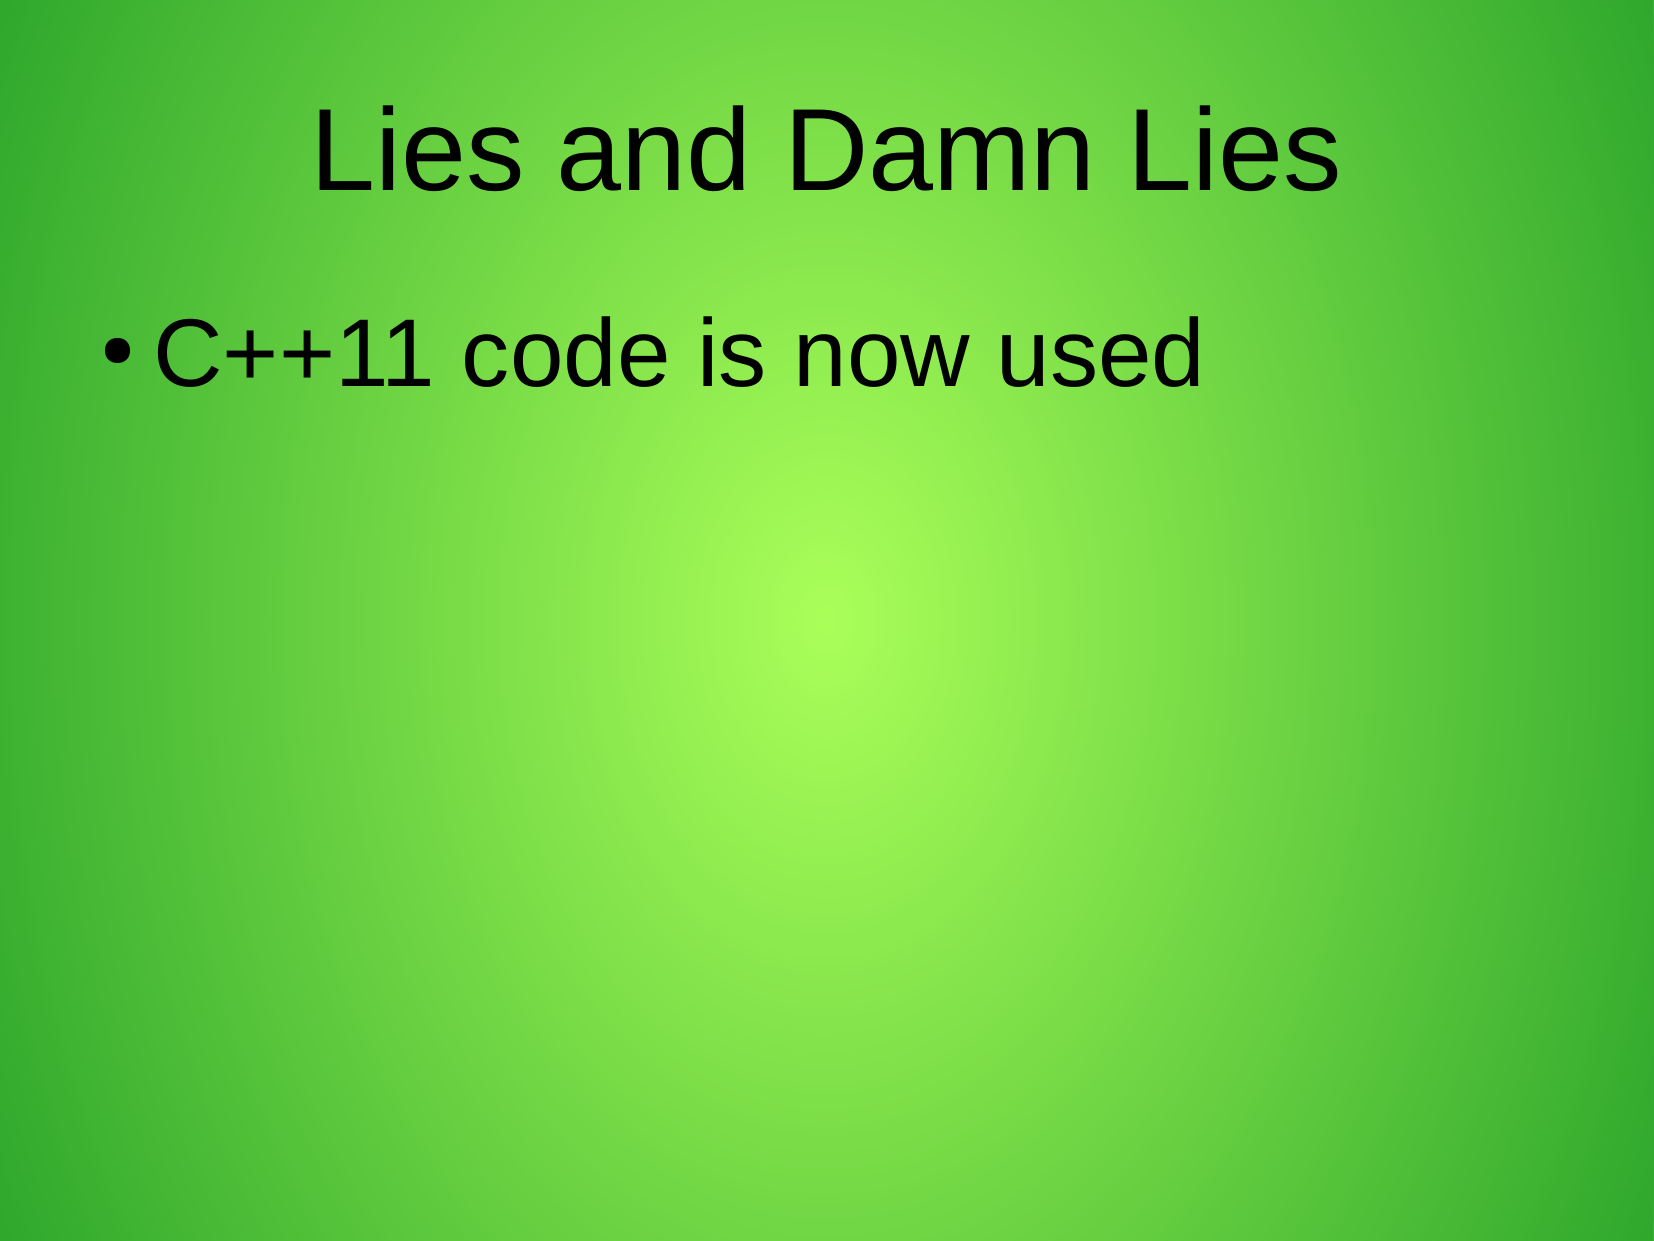

# Lies and Damn Lies
C++11 code is now used